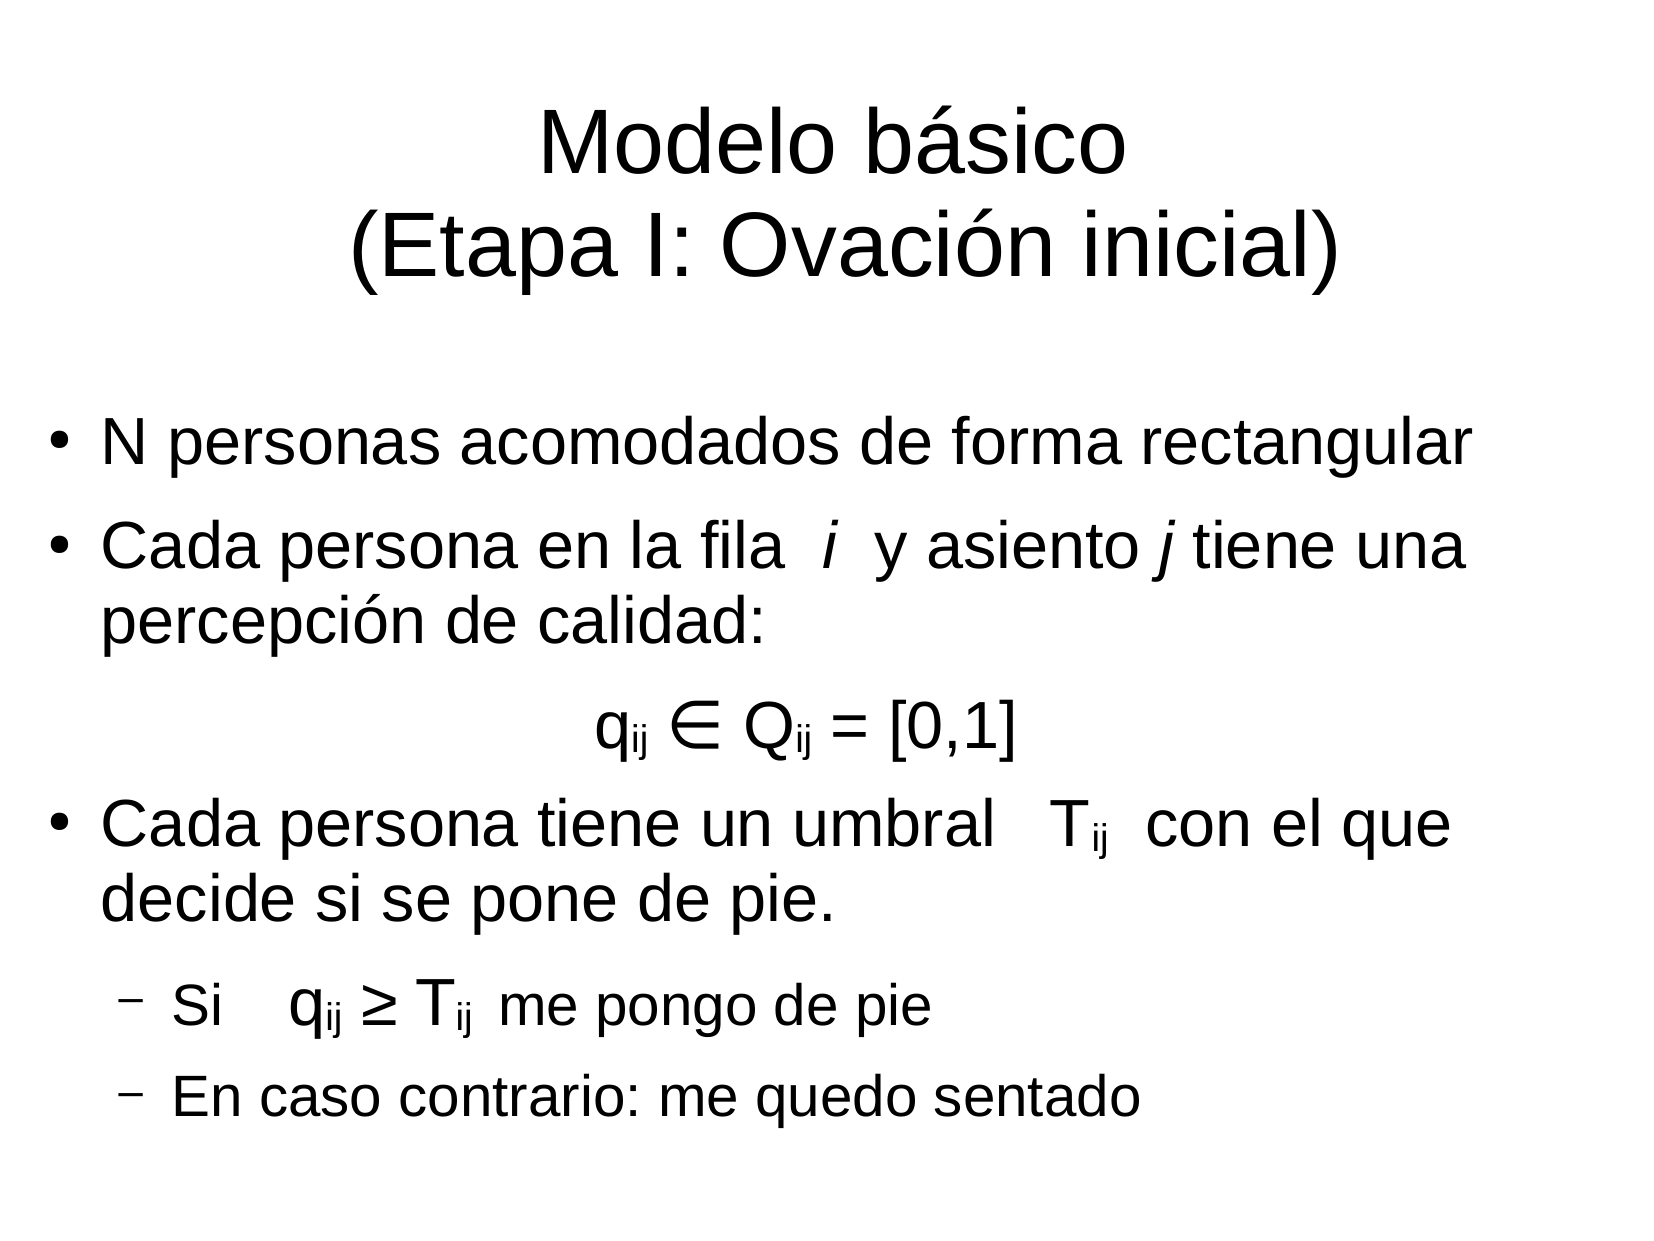

# Modelo básico (Etapa I: Ovación inicial)
N personas acomodados de forma rectangular
Cada persona en la fila i y asiento j tiene una percepción de calidad:
 qij ∈ Qij = [0,1]
Cada persona tiene un umbral Tij con el que decide si se pone de pie.
Si qij ≥ Tij me pongo de pie
En caso contrario: me quedo sentado